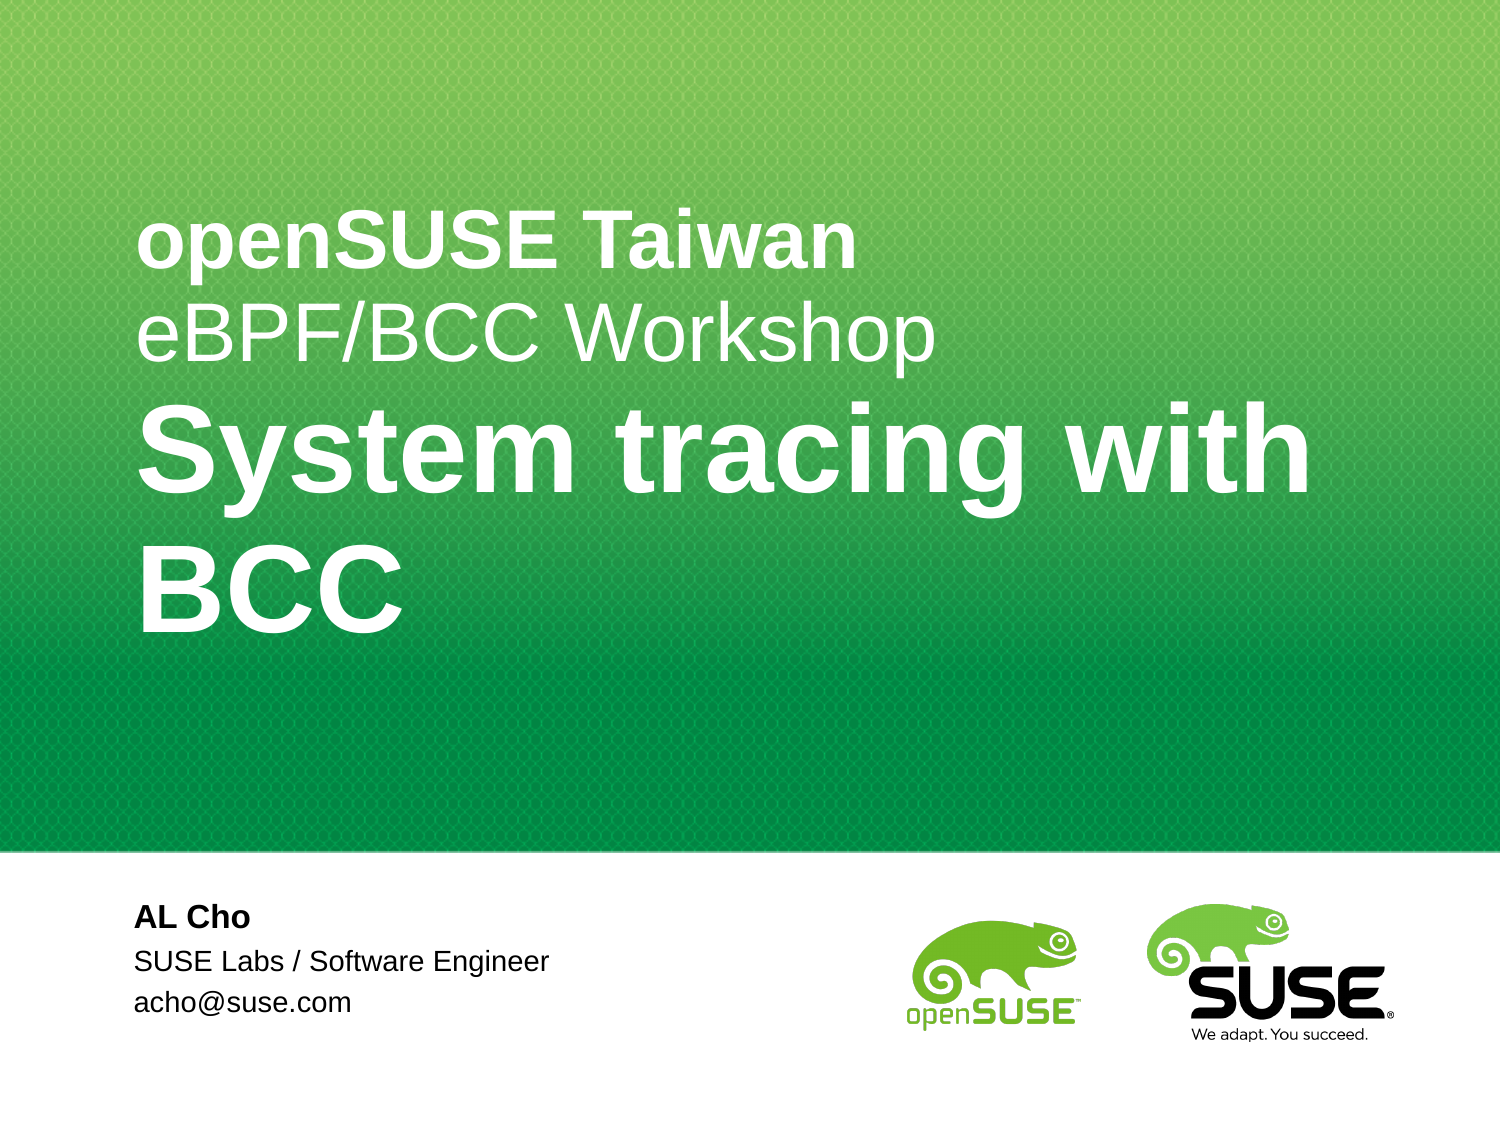

# openSUSE Taiwan eBPF/BCC Workshop System tracing with BCC
AL Cho
SUSE Labs / Software Engineer
acho@suse.com